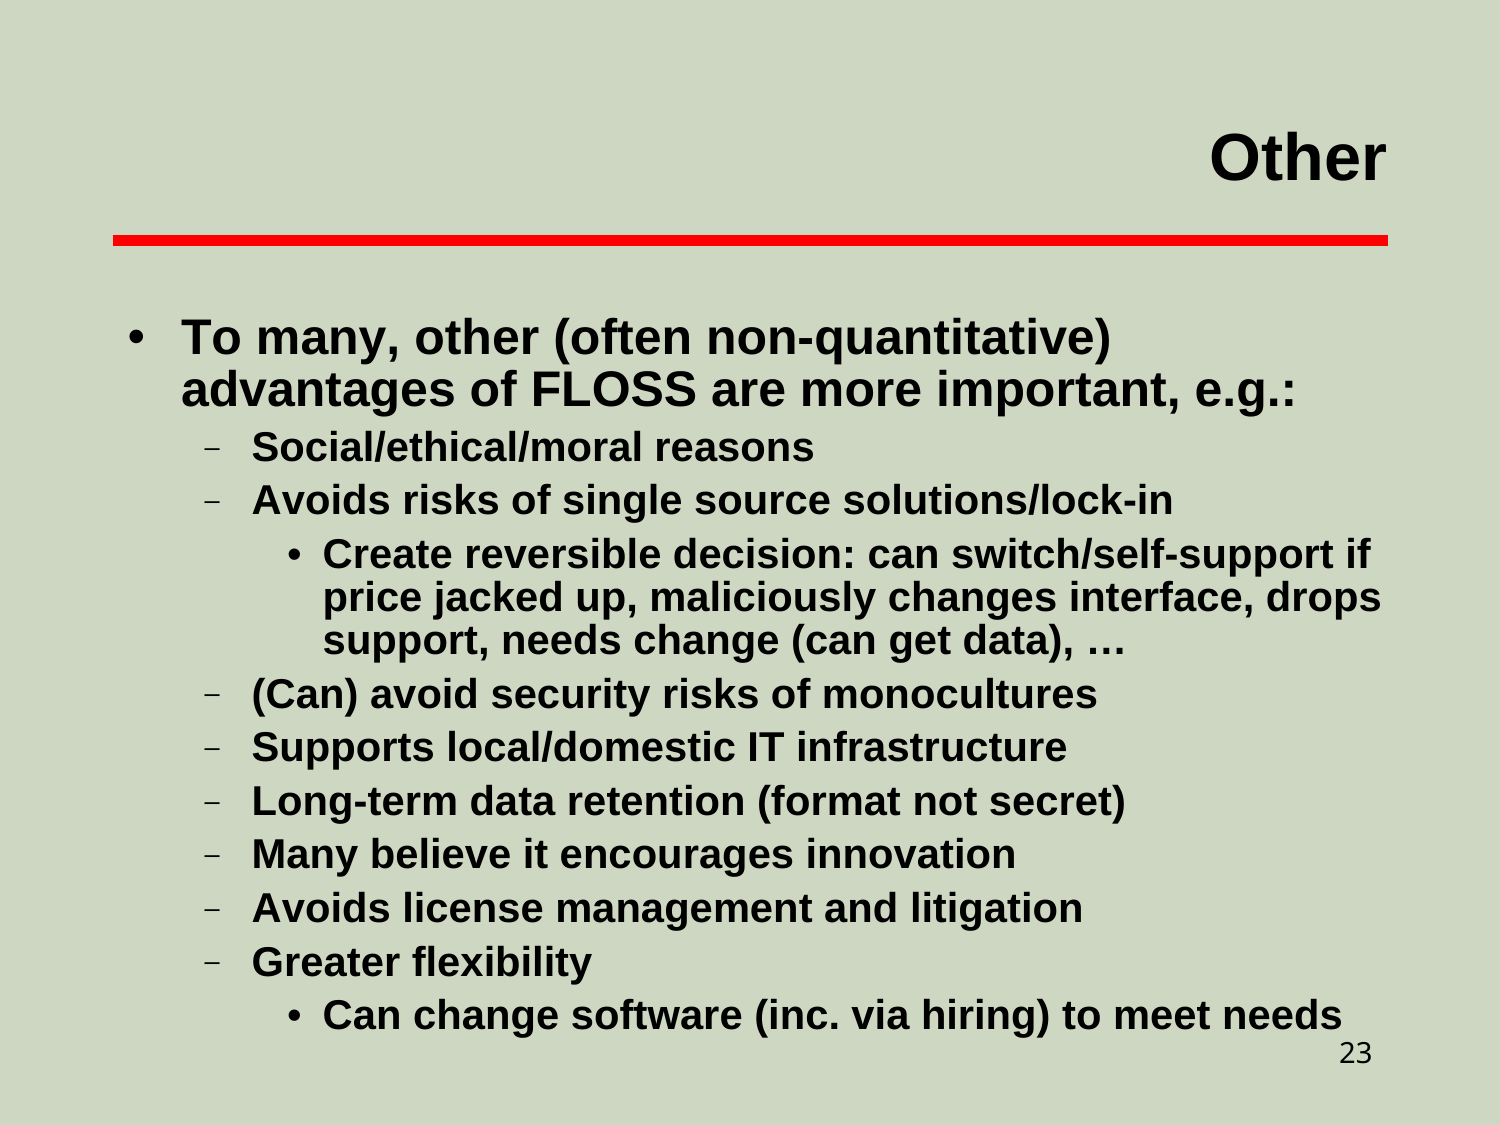

# Other
To many, other (often non-quantitative) advantages of FLOSS are more important, e.g.:
Social/ethical/moral reasons
Avoids risks of single source solutions/lock-in
Create reversible decision: can switch/self-support if price jacked up, maliciously changes interface, drops support, needs change (can get data), …
(Can) avoid security risks of monocultures
Supports local/domestic IT infrastructure
Long-term data retention (format not secret)
Many believe it encourages innovation
Avoids license management and litigation
Greater flexibility
Can change software (inc. via hiring) to meet needs